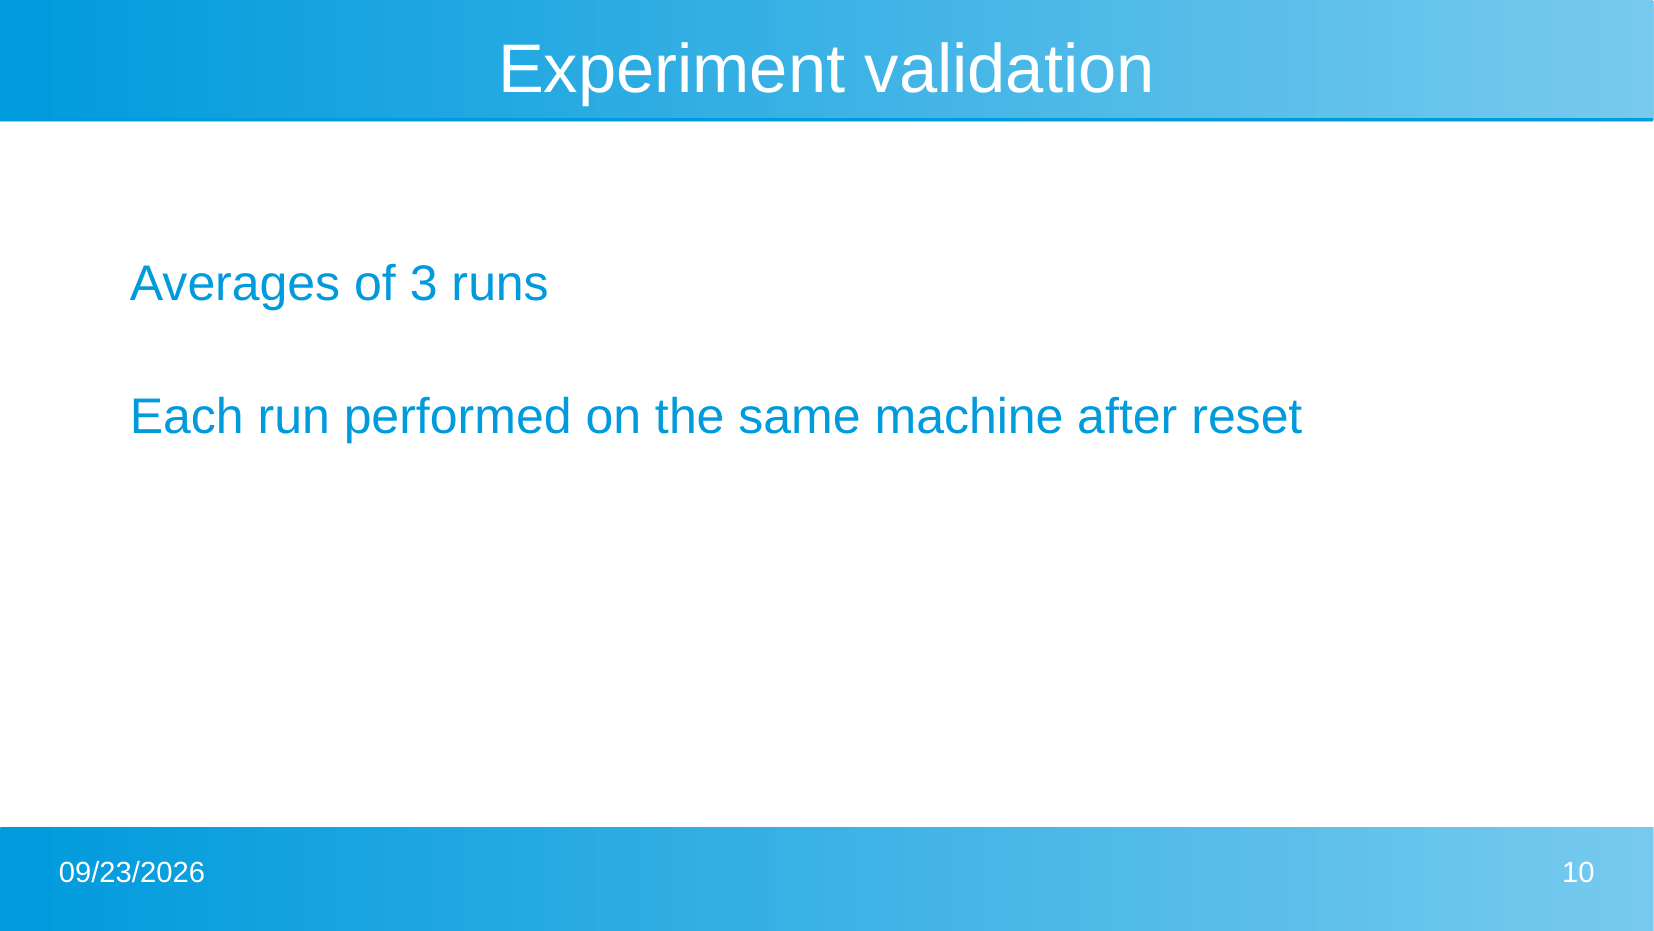

# Experiment validation
Averages of 3 runs
Each run performed on the same machine after reset
10